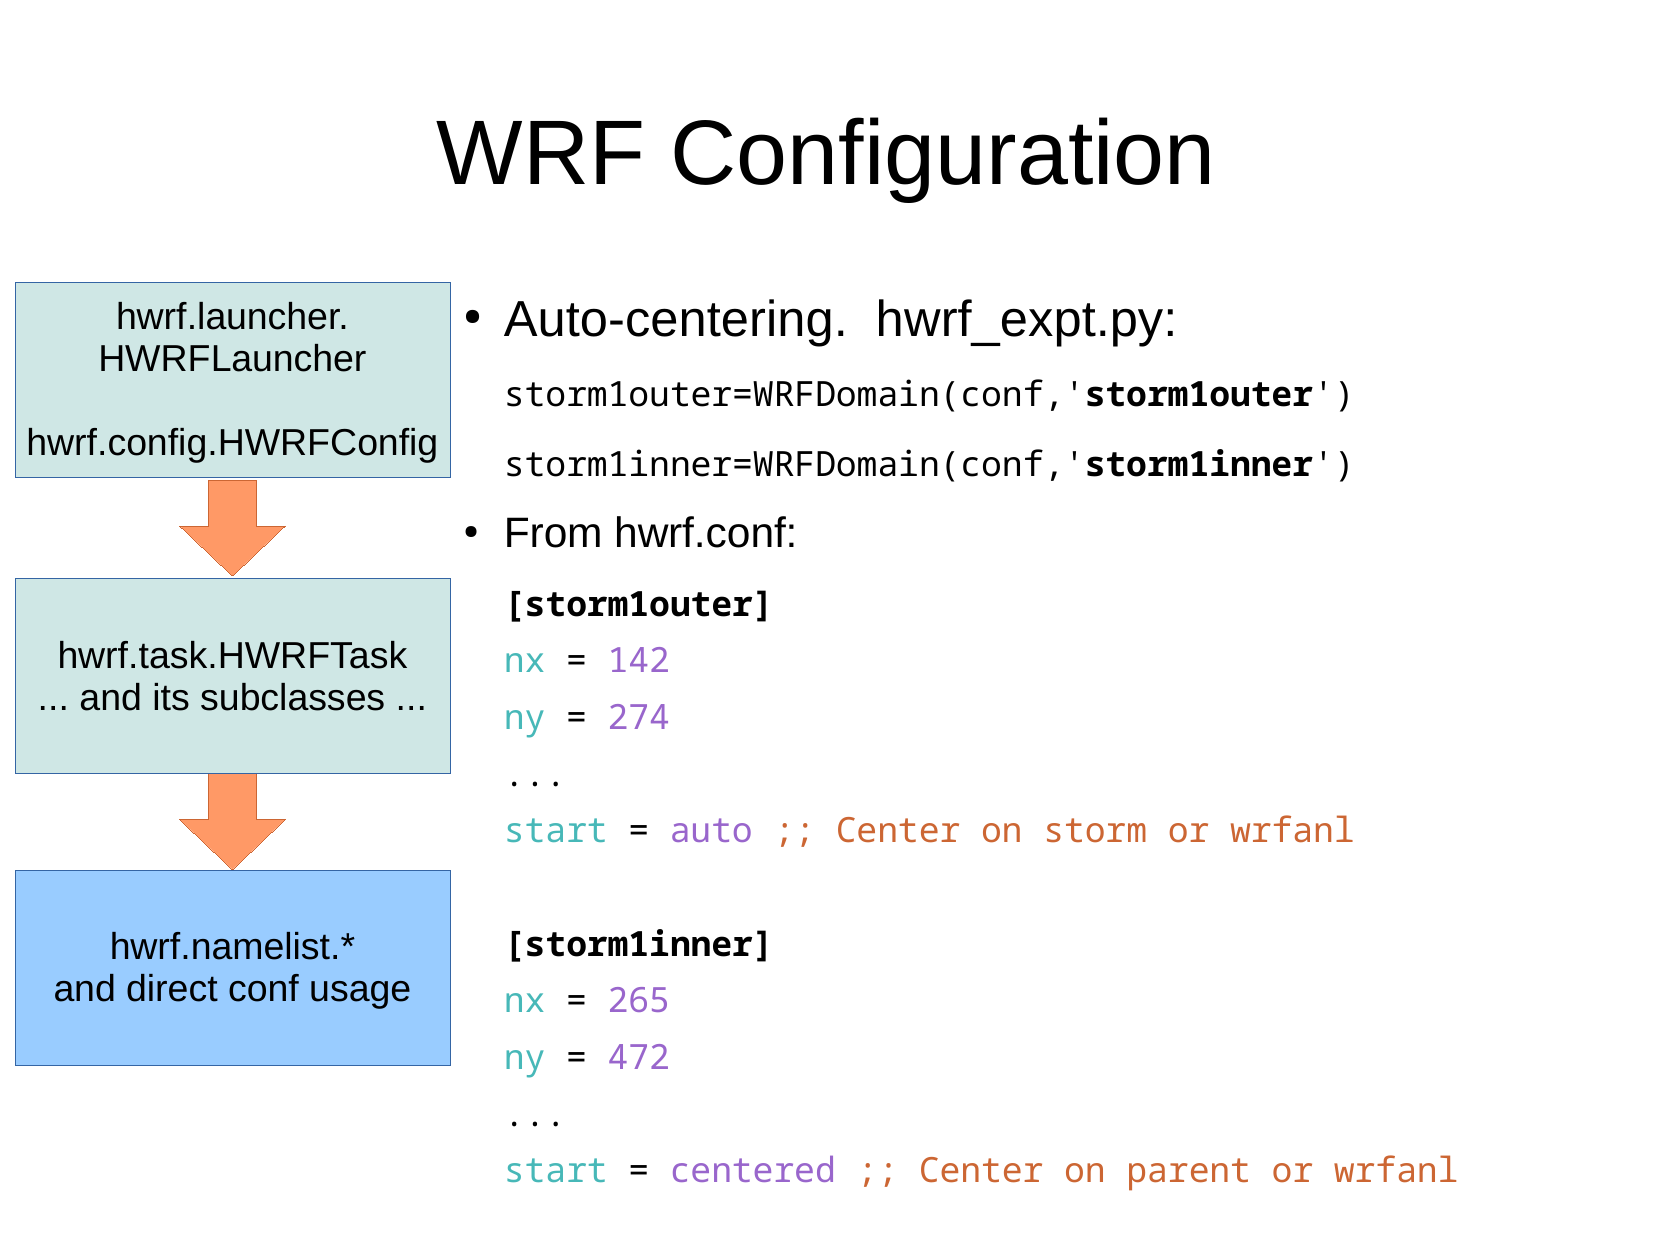

# WRF Configuration
hwrf.launcher.
HWRFLauncher
hwrf.config.HWRFConfig
Auto-centering. hwrf_expt.py:
storm1outer=WRFDomain(conf,'storm1outer')
storm1inner=WRFDomain(conf,'storm1inner')
From hwrf.conf:
[storm1outer]
nx = 142
ny = 274
...
start = auto ;; Center on storm or wrfanl
[storm1inner]
nx = 265
ny = 472
...
start = centered ;; Center on parent or wrfanl
hwrf.task.HWRFTask
... and its subclasses ...
hwrf.namelist.*
and direct conf usage